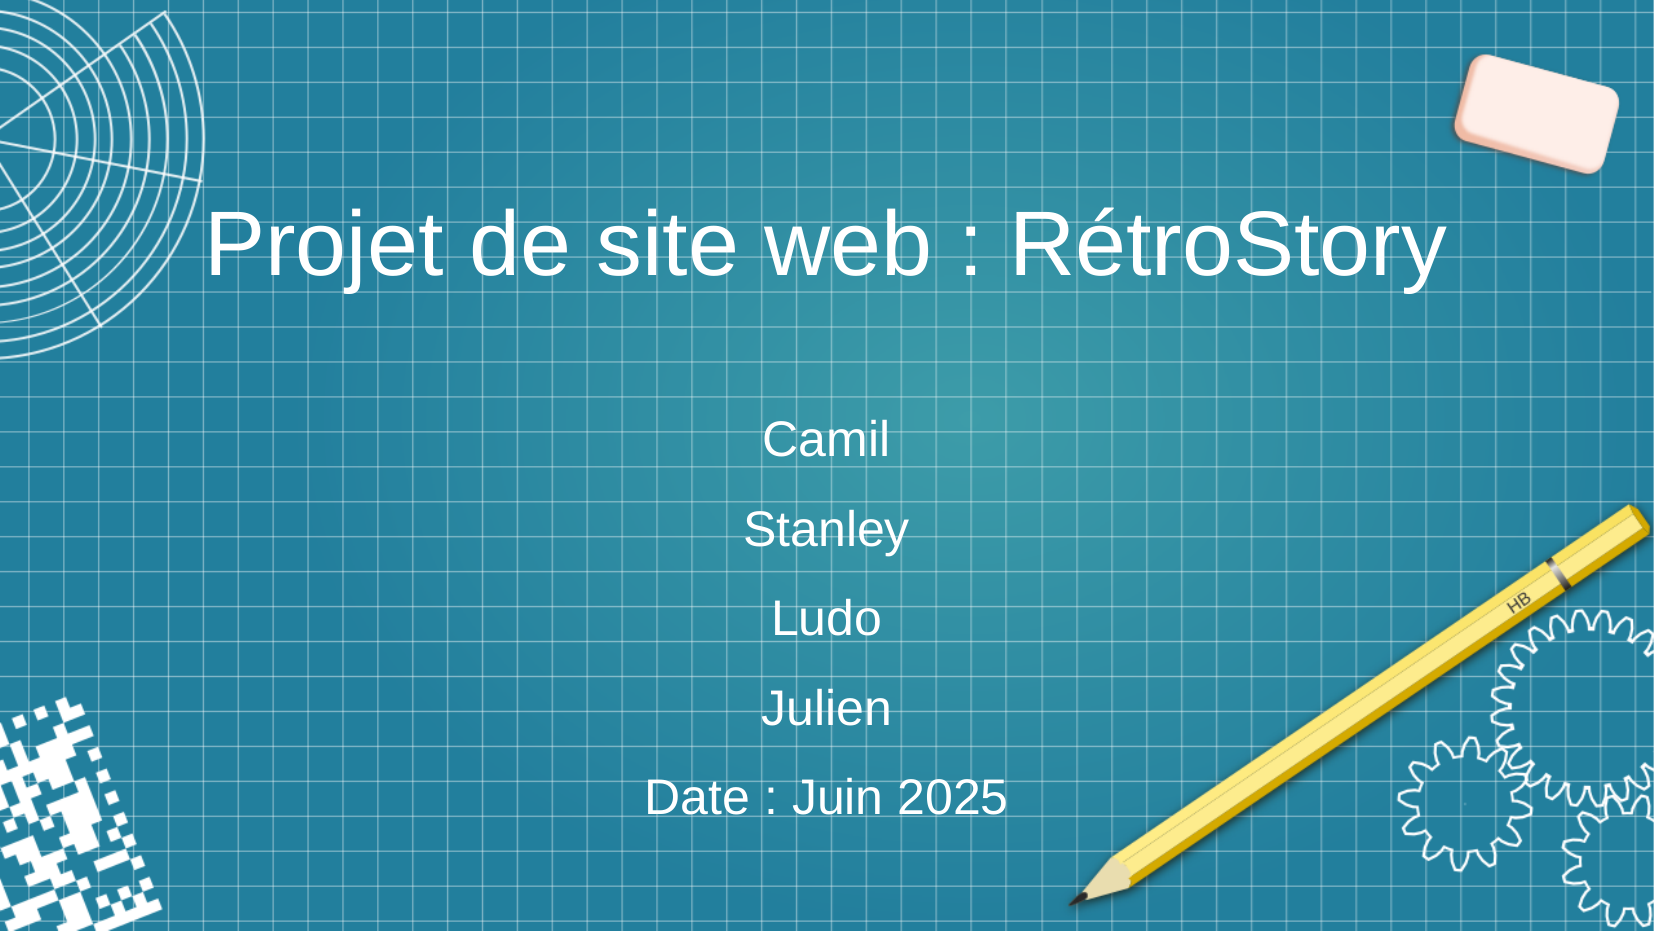

# Projet de site web : RétroStory
Camil
Stanley
Ludo
Julien
Date : Juin 2025